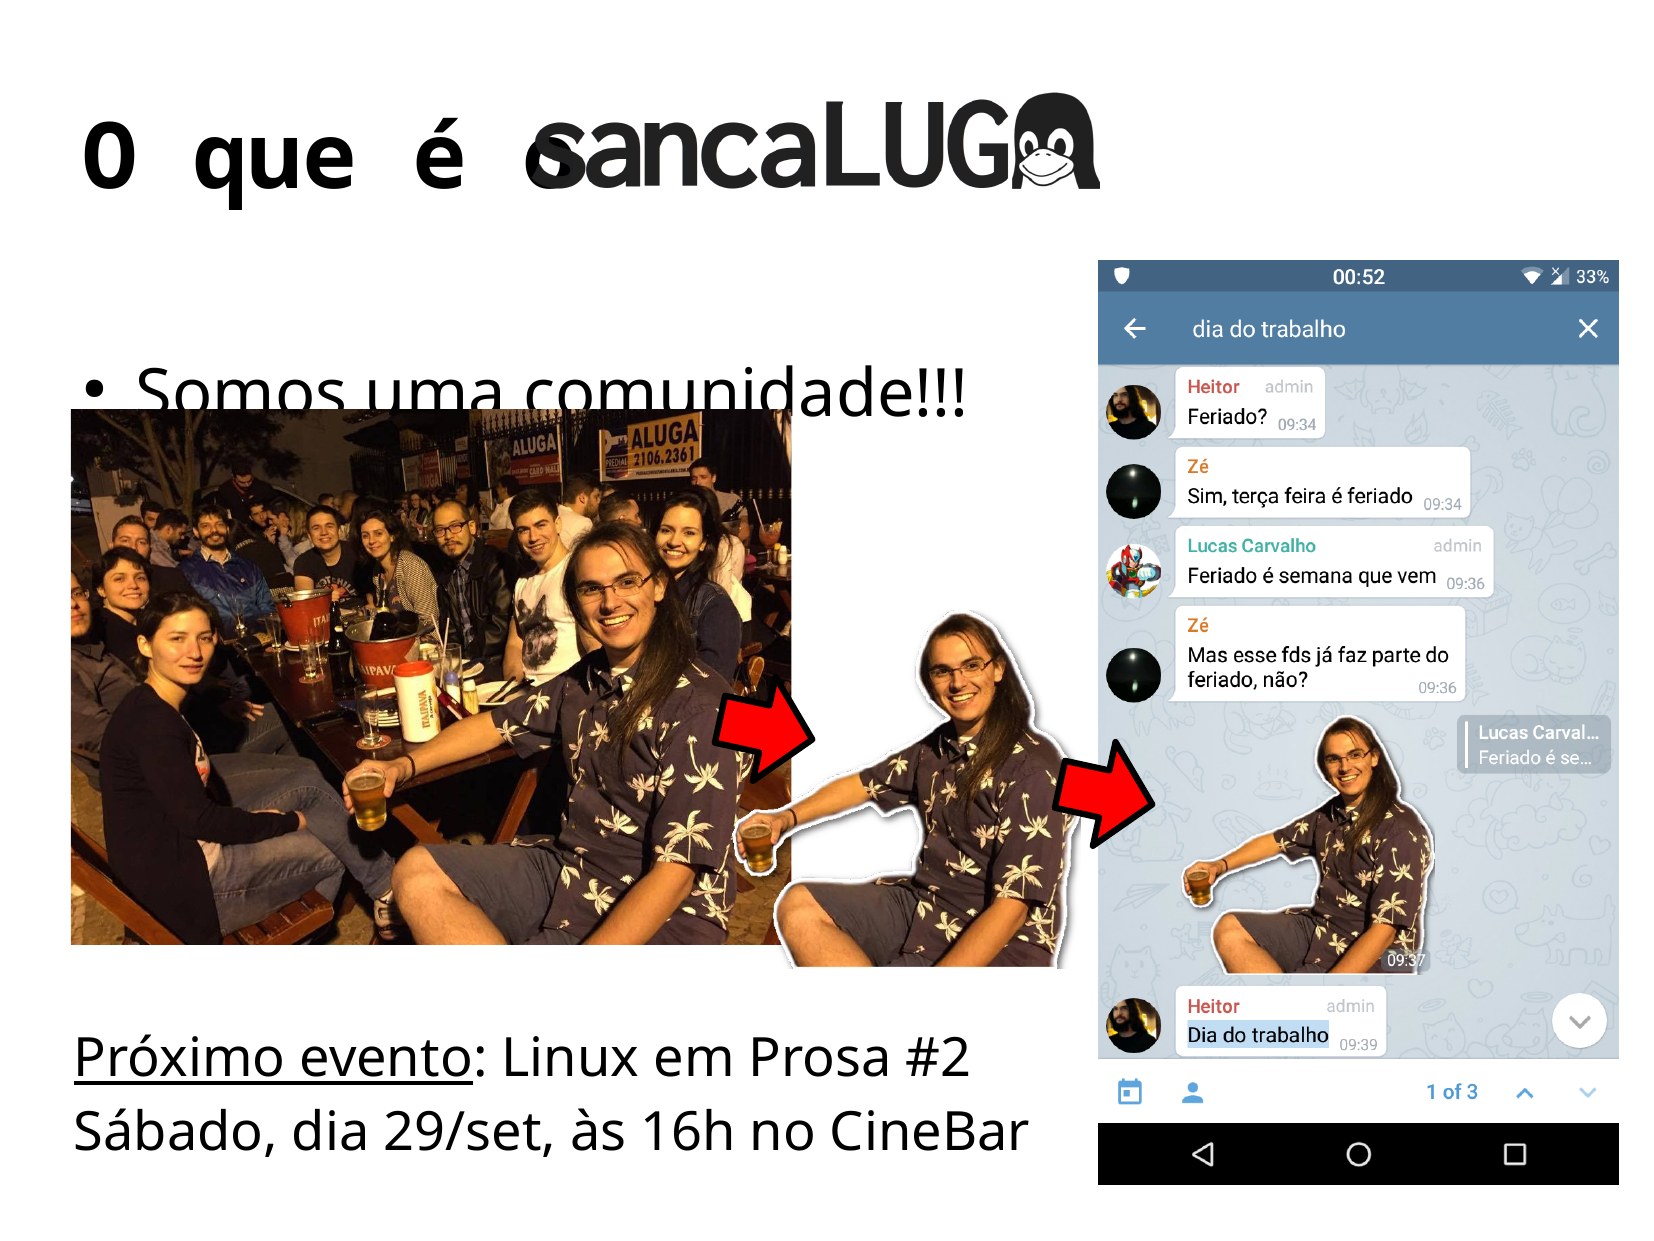

# O que é o
Somos uma comunidade!!!
Próximo evento: Linux em Prosa #2
Sábado, dia 29/set, às 16h no CineBar